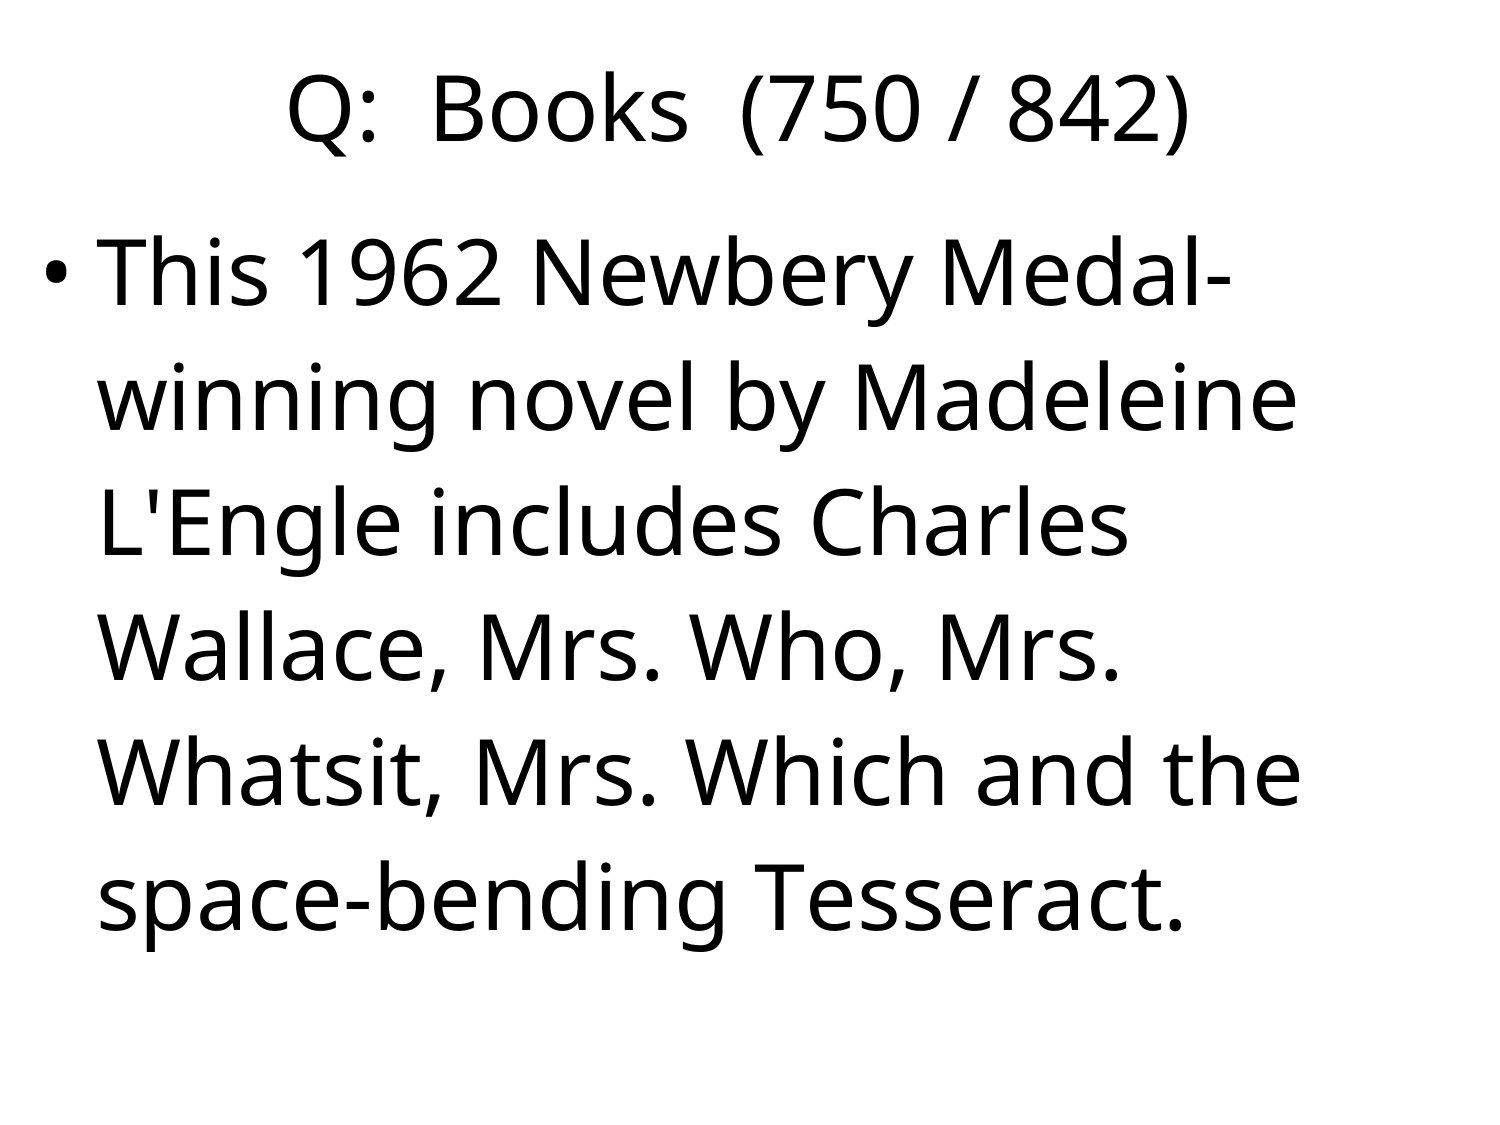

# Q: Books (750 / 842)
This 1962 Newbery Medal-winning novel by Madeleine L'Engle includes Charles Wallace, Mrs. Who, Mrs. Whatsit, Mrs. Which and the space-bending Tesseract.